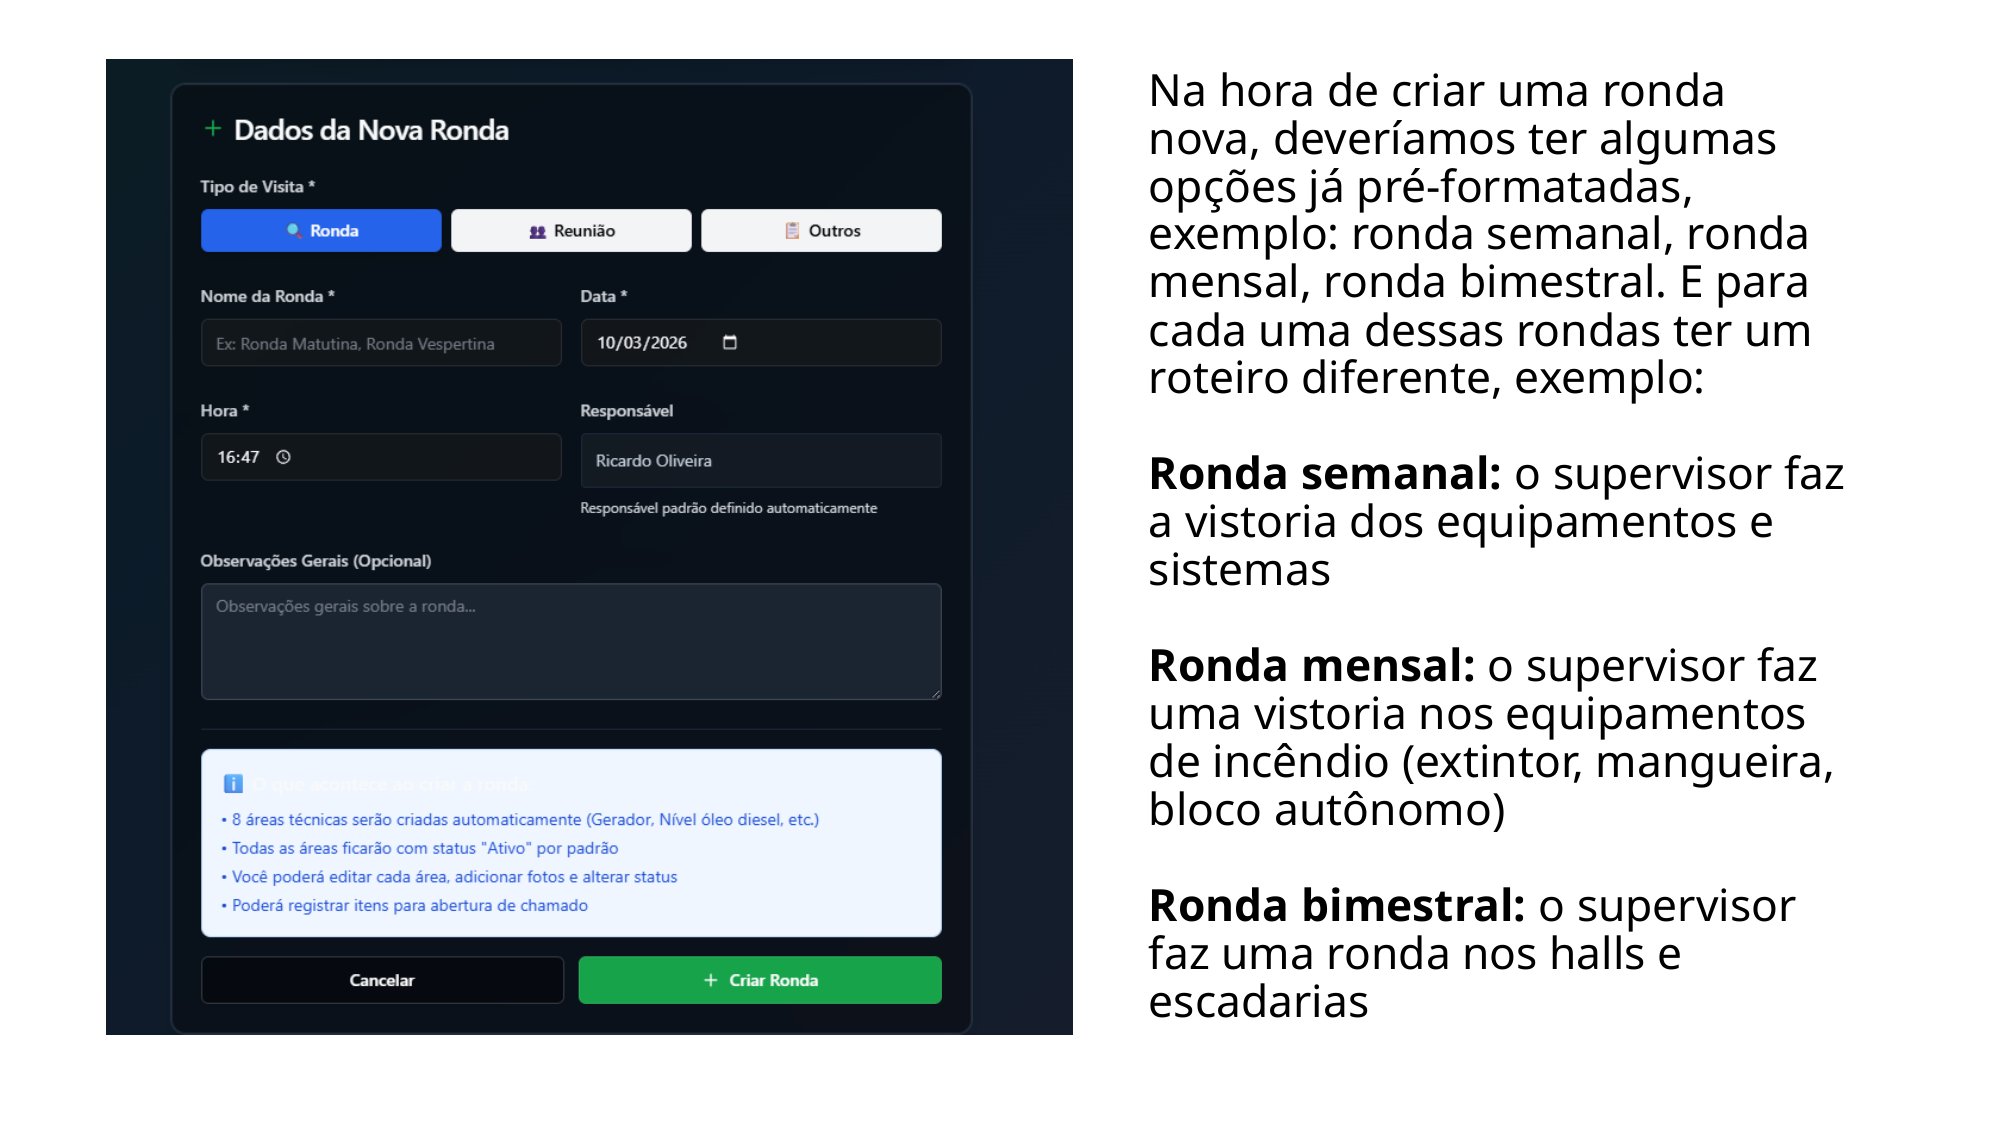

# Na hora de criar uma ronda nova, deveríamos ter algumas opções já pré-formatadas, exemplo: ronda semanal, ronda mensal, ronda bimestral. E para cada uma dessas rondas ter um roteiro diferente, exemplo: Ronda semanal: o supervisor faz a vistoria dos equipamentos e sistemas Ronda mensal: o supervisor faz uma vistoria nos equipamentos de incêndio (extintor, mangueira, bloco autônomo) Ronda bimestral: o supervisor faz uma ronda nos halls e escadarias